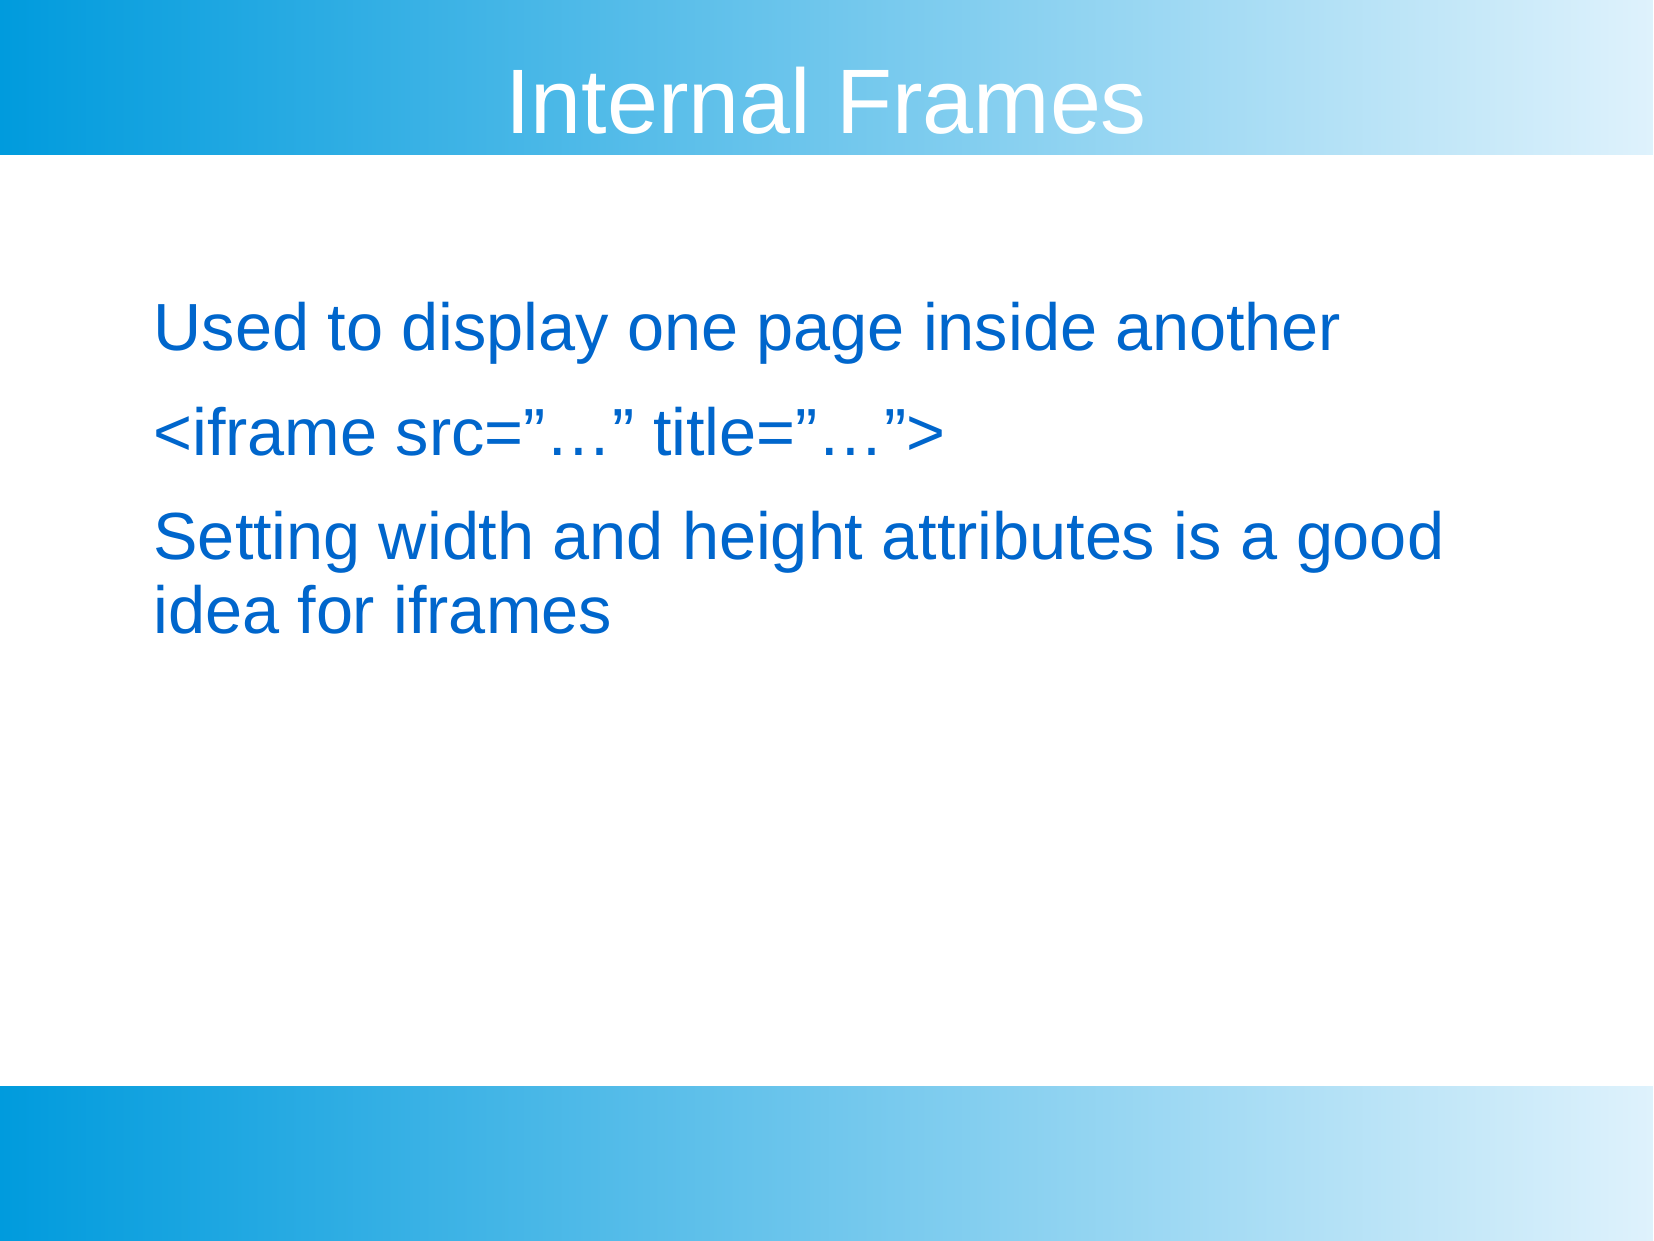

# Internal Frames
Used to display one page inside another
<iframe src=”…” title=”…”>
Setting width and height attributes is a good idea for iframes